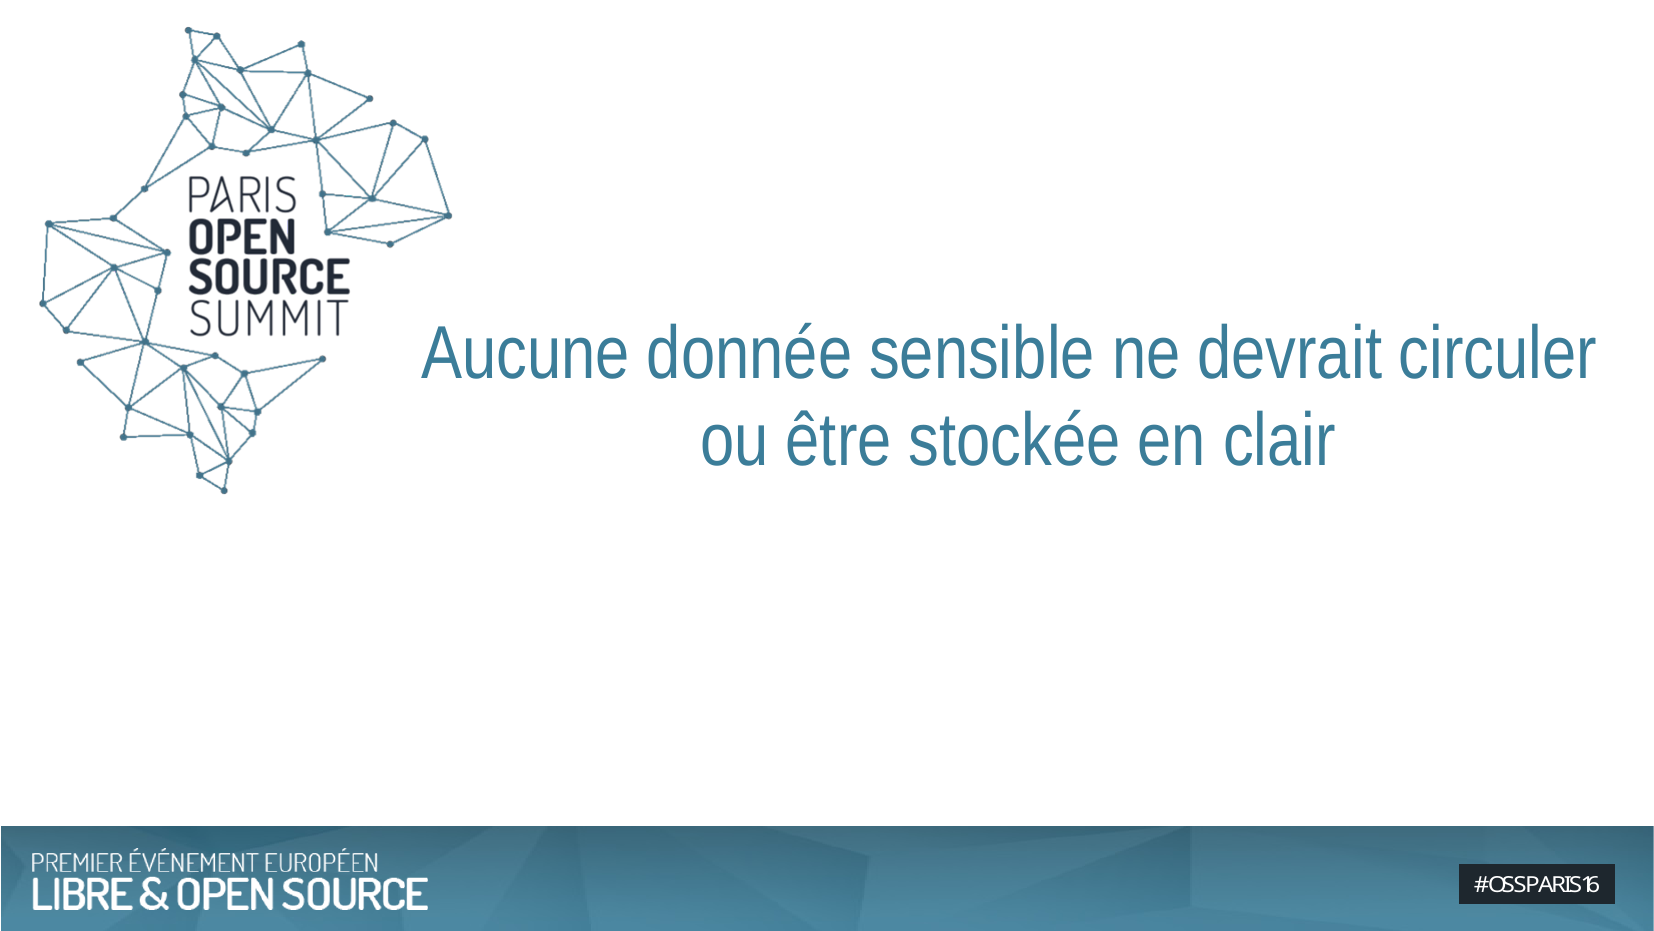

# Aucune donnée sensible ne devrait circuler ou être stockée en clair